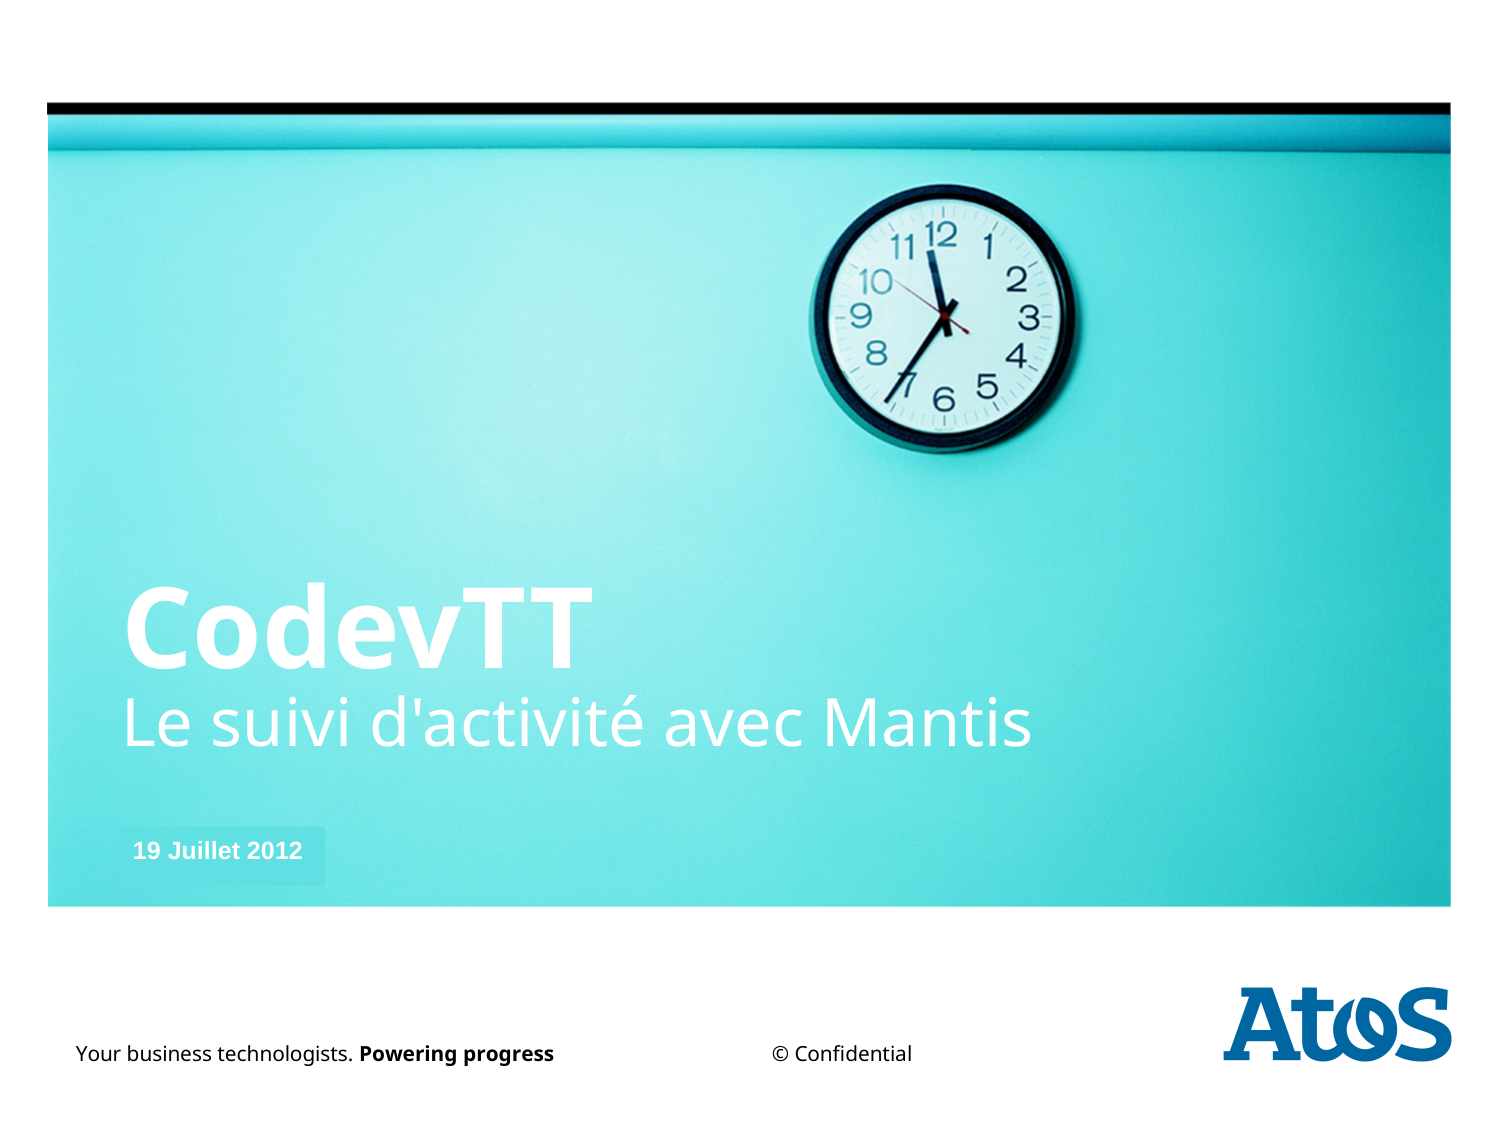

# CodevTT
Le suivi d'activité avec Mantis
19 Juillet 2012